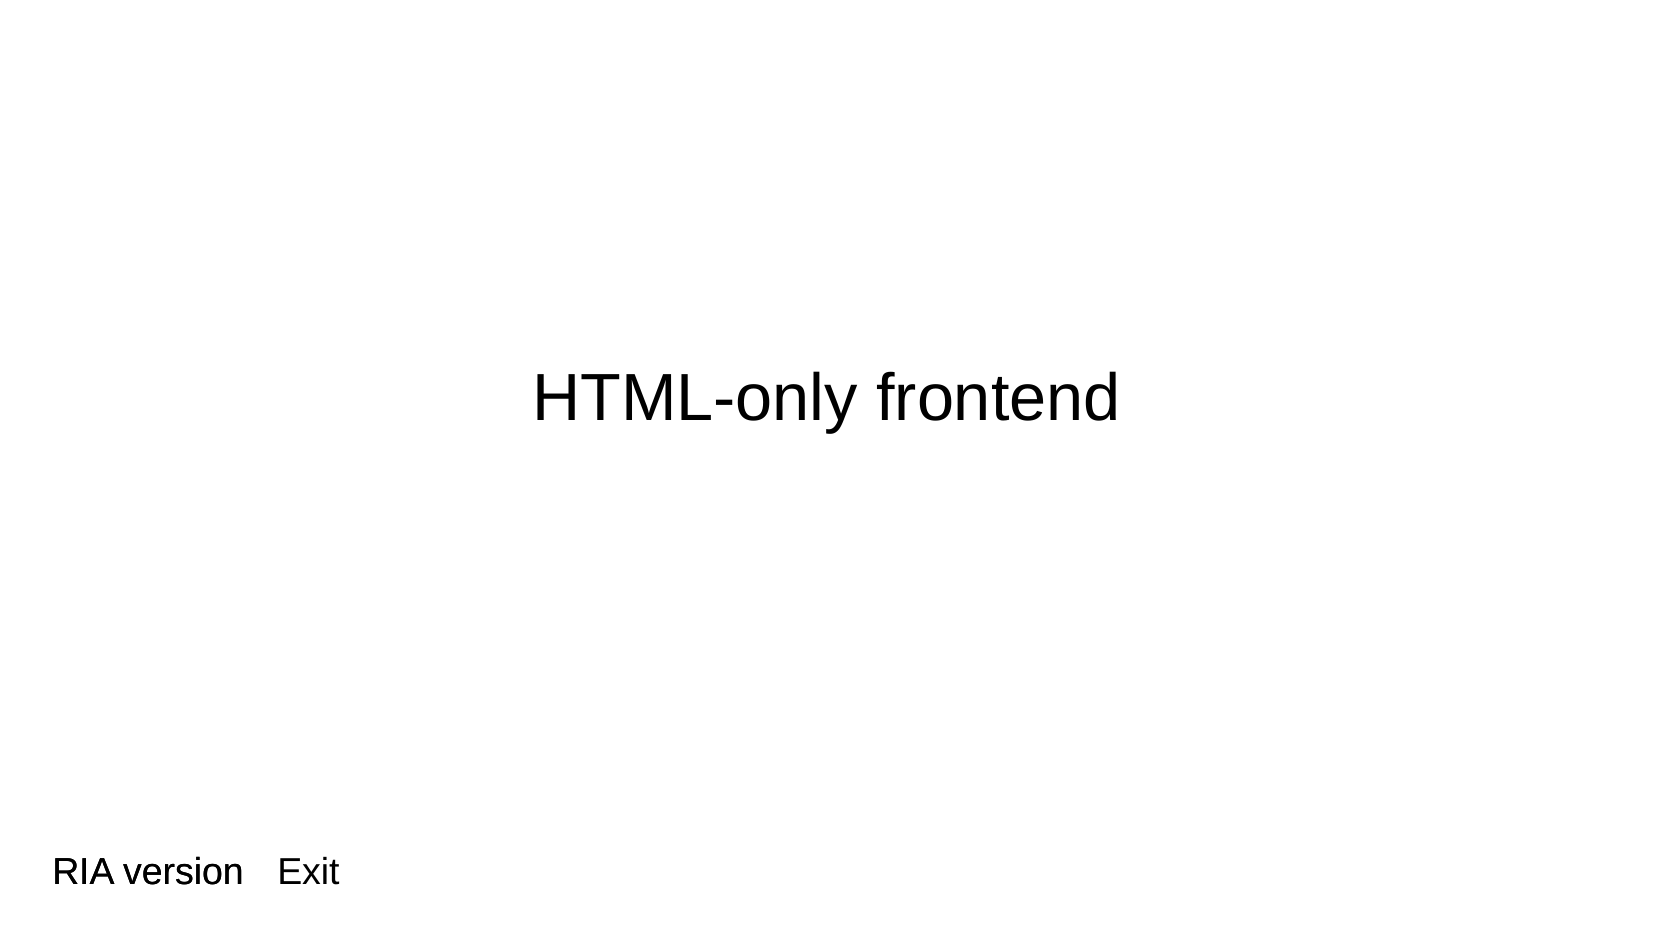

# HTML-only frontend
RIA version
RIA version
Exit